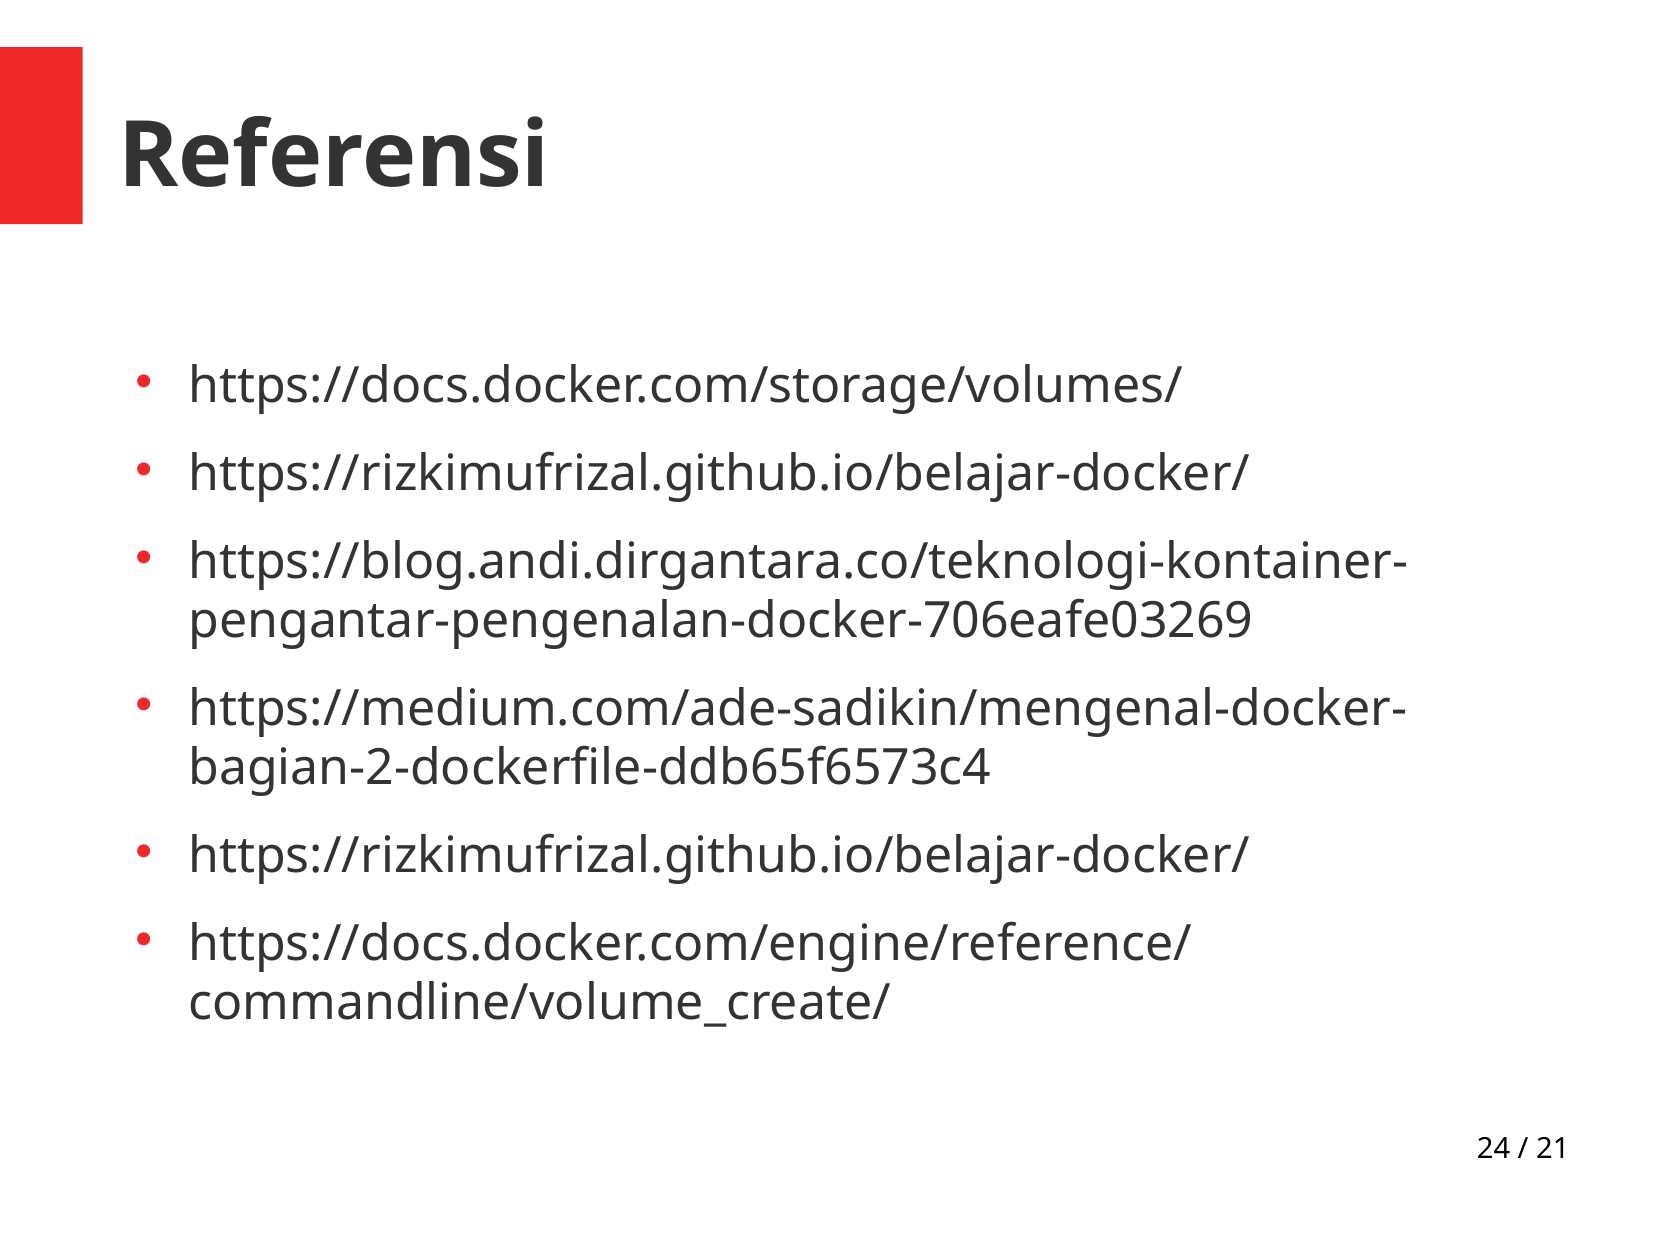

# Referensi
https://docs.docker.com/storage/volumes/
https://rizkimufrizal.github.io/belajar-docker/
https://blog.andi.dirgantara.co/teknologi-kontainer-pengantar-pengenalan-docker-706eafe03269
https://medium.com/ade-sadikin/mengenal-docker-bagian-2-dockerfile-ddb65f6573c4
https://rizkimufrizal.github.io/belajar-docker/
https://docs.docker.com/engine/reference/commandline/volume_create/
24